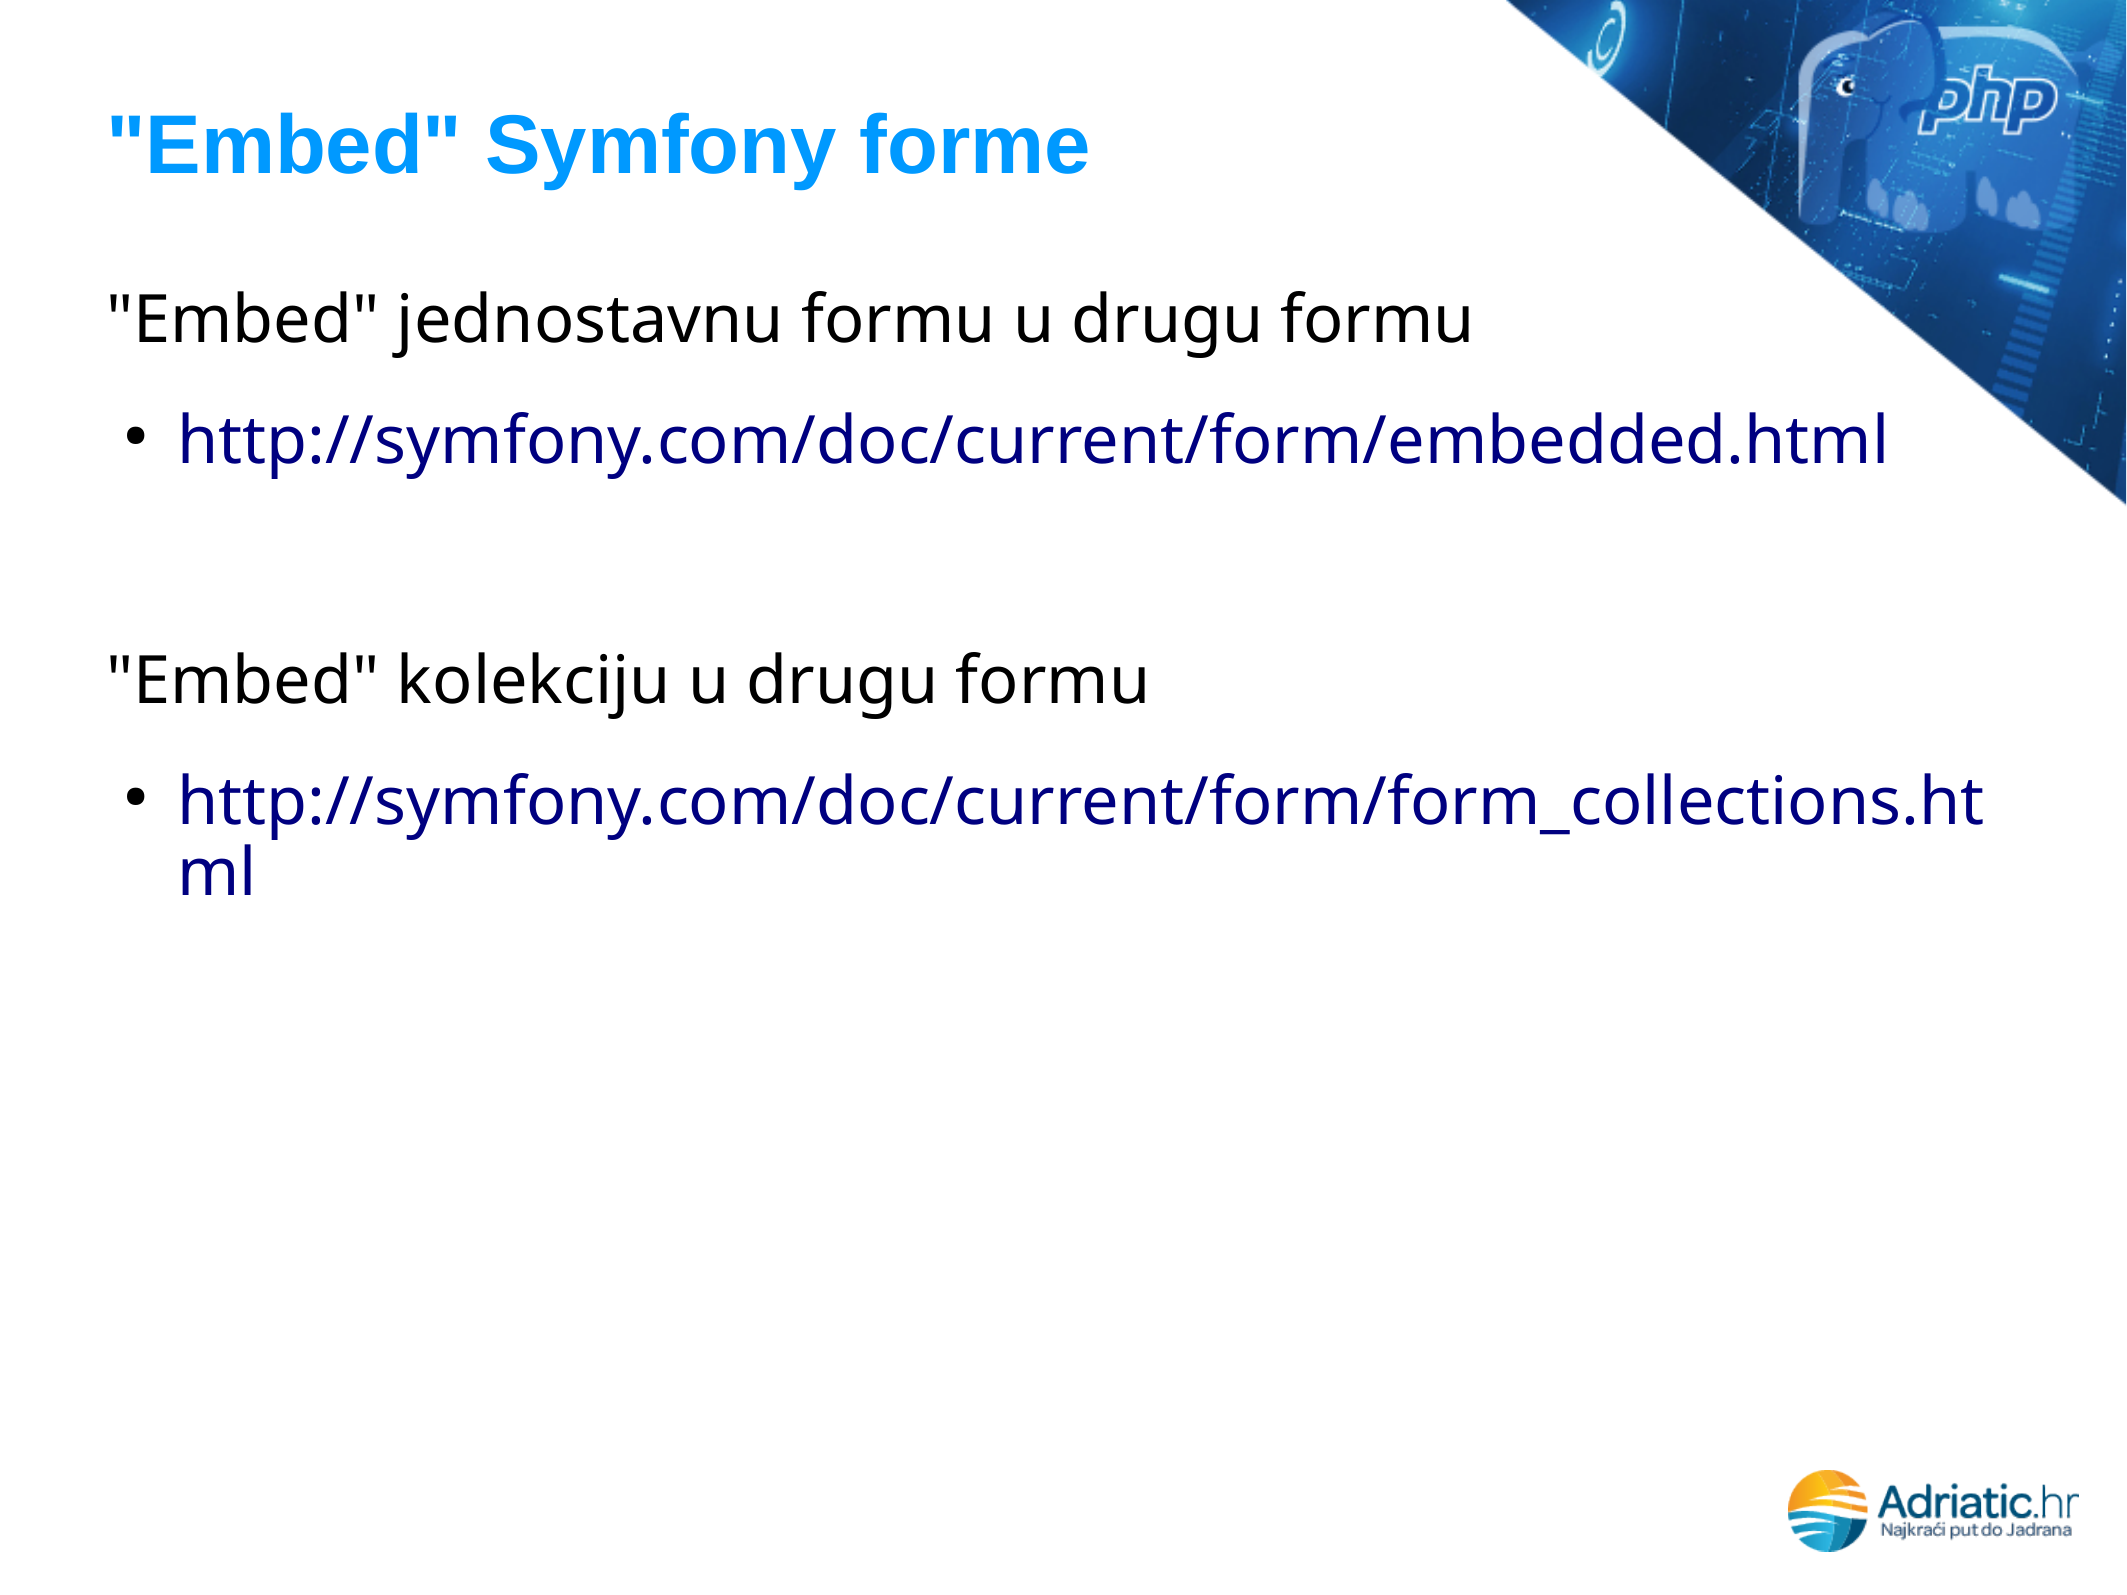

# "Embed" Symfony forme
"Embed" jednostavnu formu u drugu formu
http://symfony.com/doc/current/form/embedded.html
"Embed" kolekciju u drugu formu
http://symfony.com/doc/current/form/form_collections.html